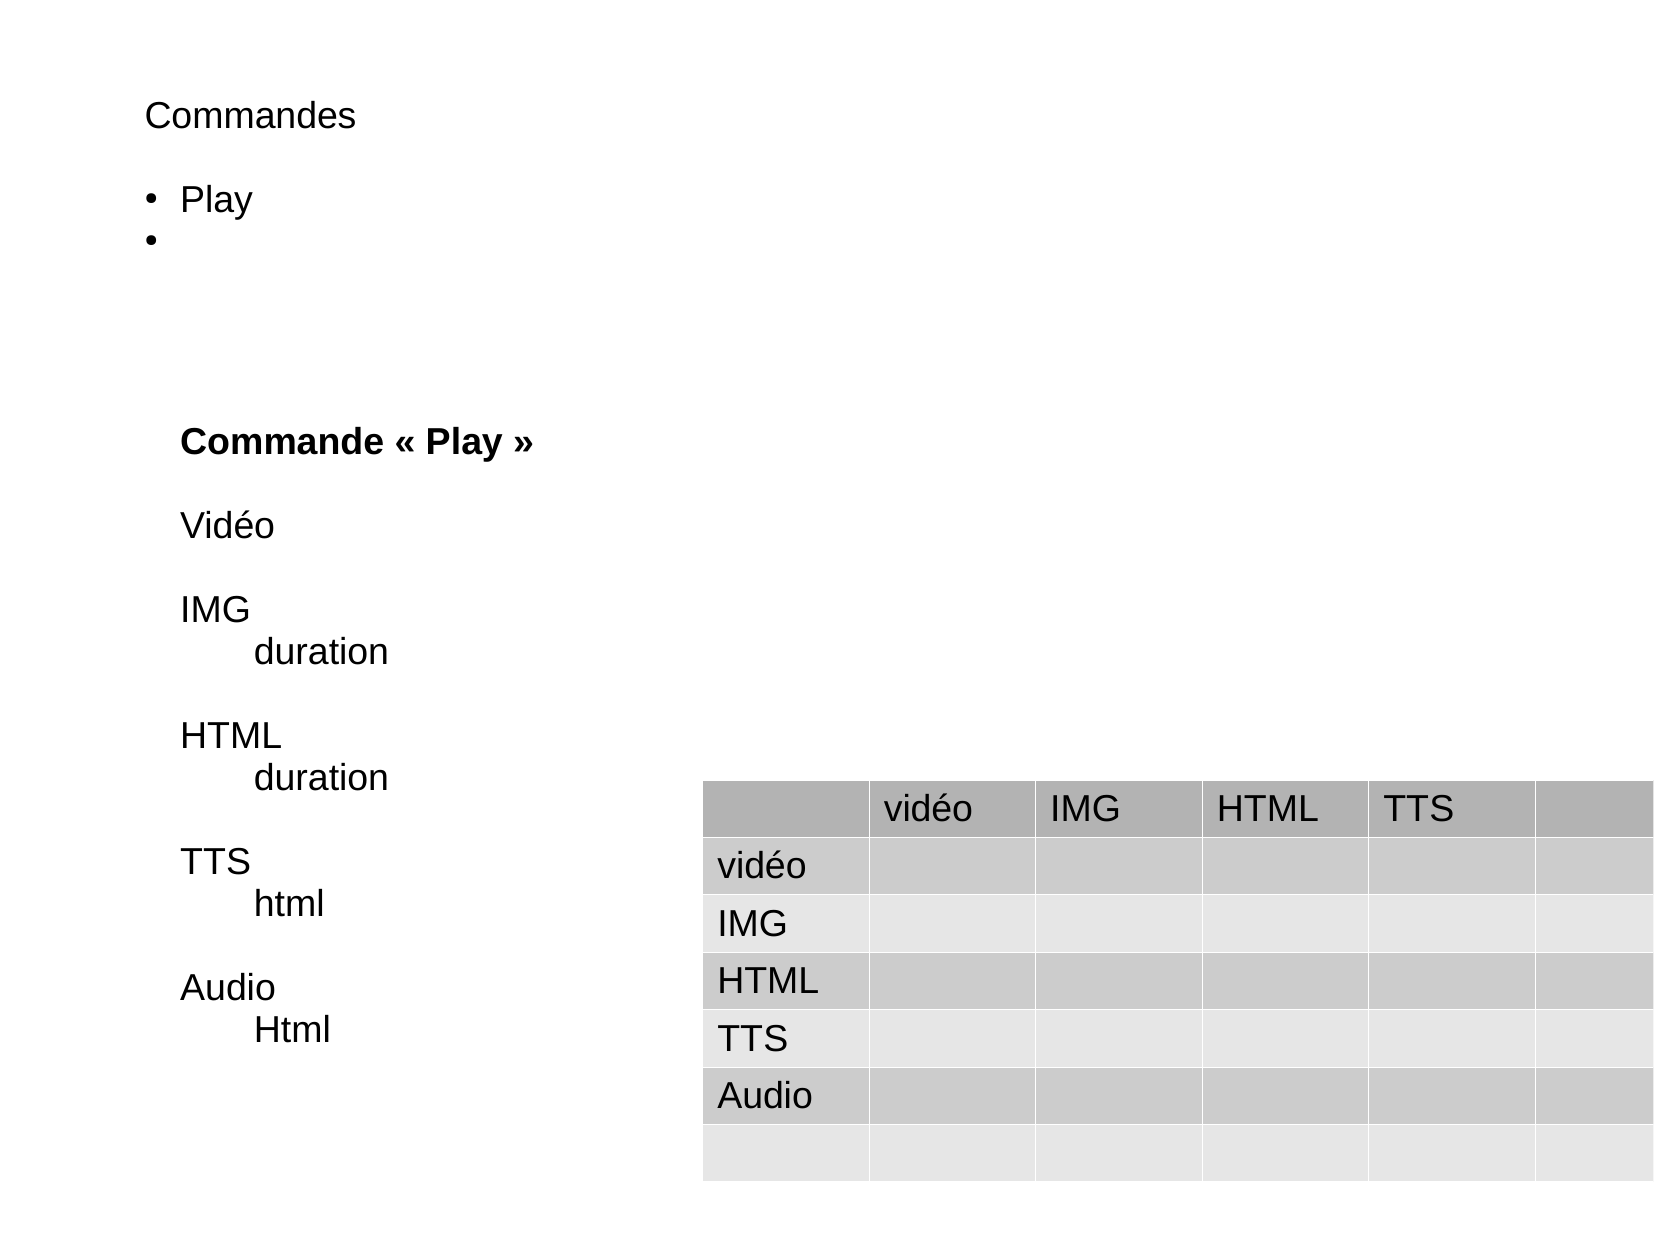

Commandes
Play
Commande « Play »
Vidéo
IMG
	duration
HTML
	duration
TTS
	html
Audio
	Html
| | vidéo | IMG | HTML | TTS | | |
| --- | --- | --- | --- | --- | --- | --- |
| vidéo | | | | | | |
| IMG | | | | | | |
| HTML | | | | | | |
| TTS | | | | | | |
| Audio | | | | | | |
| | | | | | | |